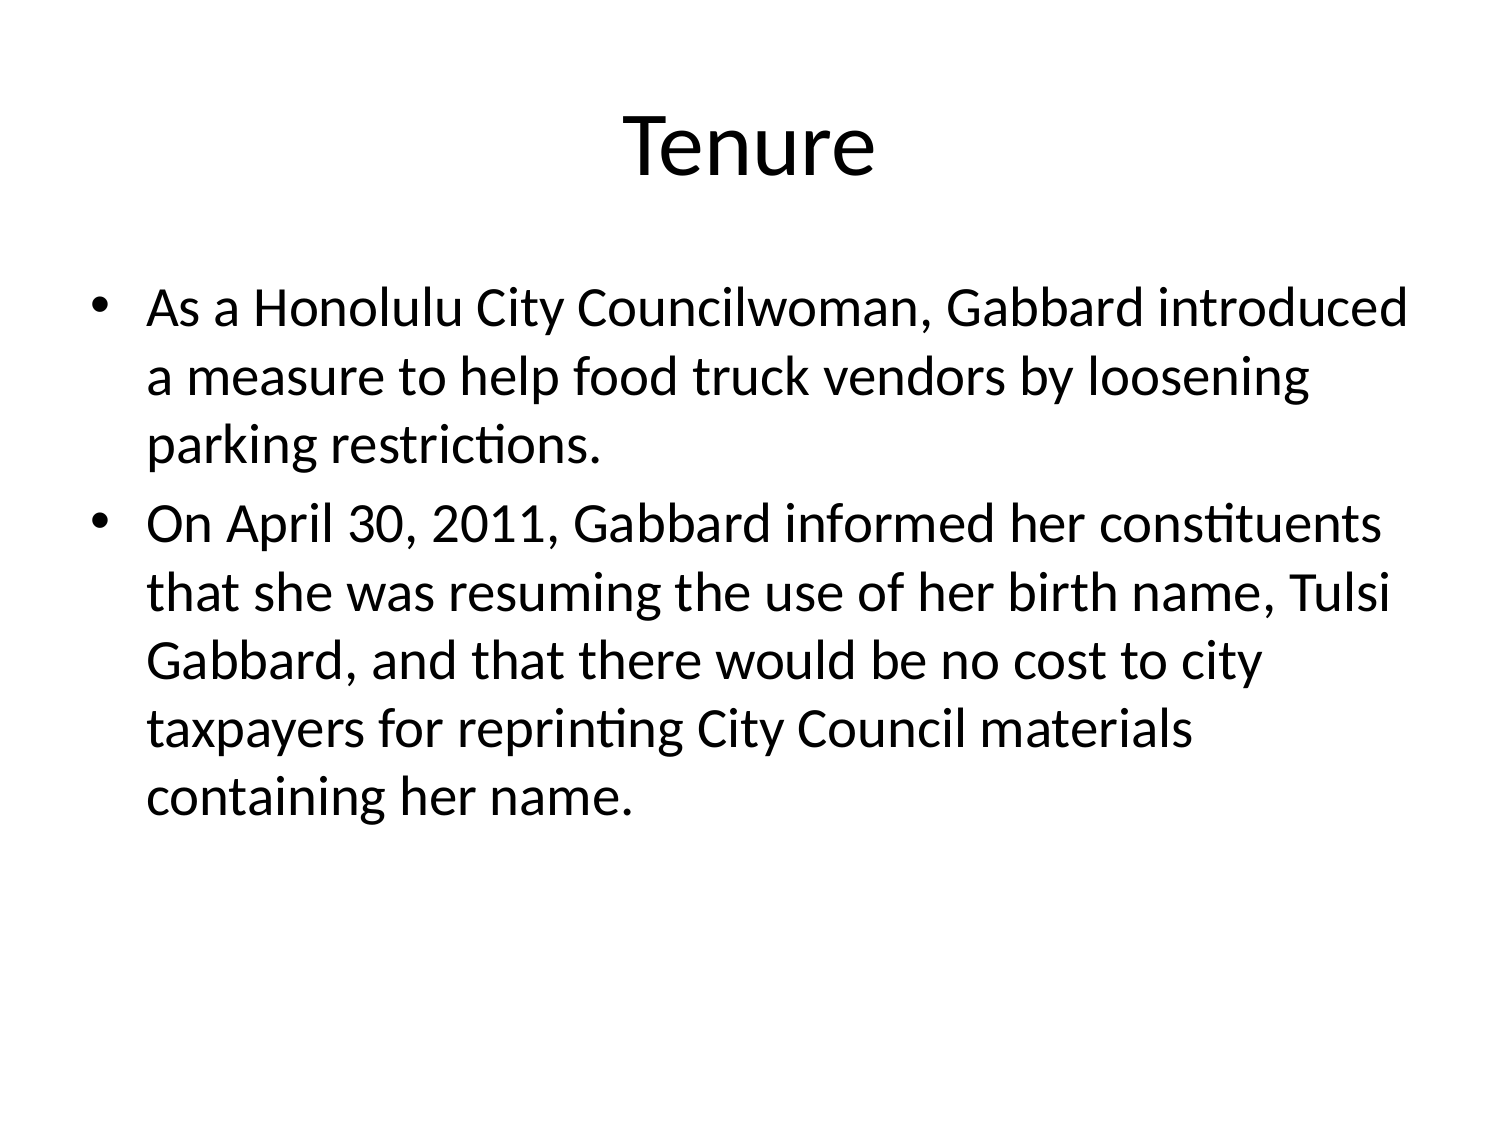

# Tenure
As a Honolulu City Councilwoman, Gabbard introduced a measure to help food truck vendors by loosening parking restrictions.
On April 30, 2011, Gabbard informed her constituents that she was resuming the use of her birth name, Tulsi Gabbard, and that there would be no cost to city taxpayers for reprinting City Council materials containing her name.